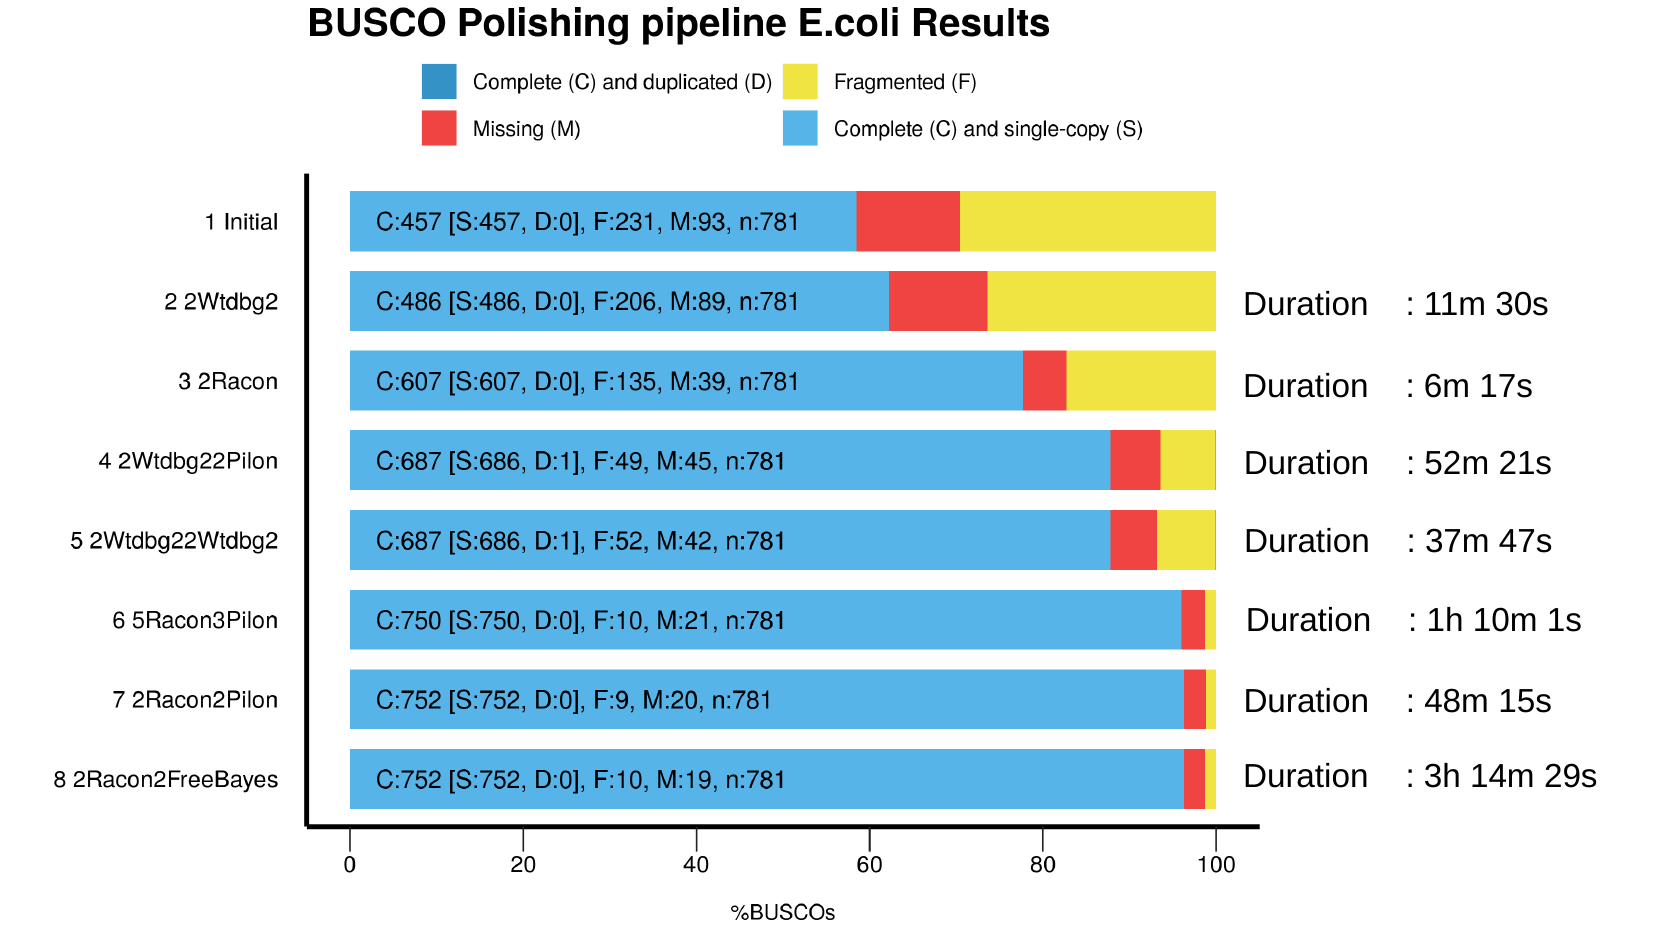

Duration : 11m 30s
Duration : 6m 17s
Duration : 52m 21s
Duration : 37m 47s
Duration : 1h 10m 1s
Duration : 48m 15s
Duration : 3h 14m 29s